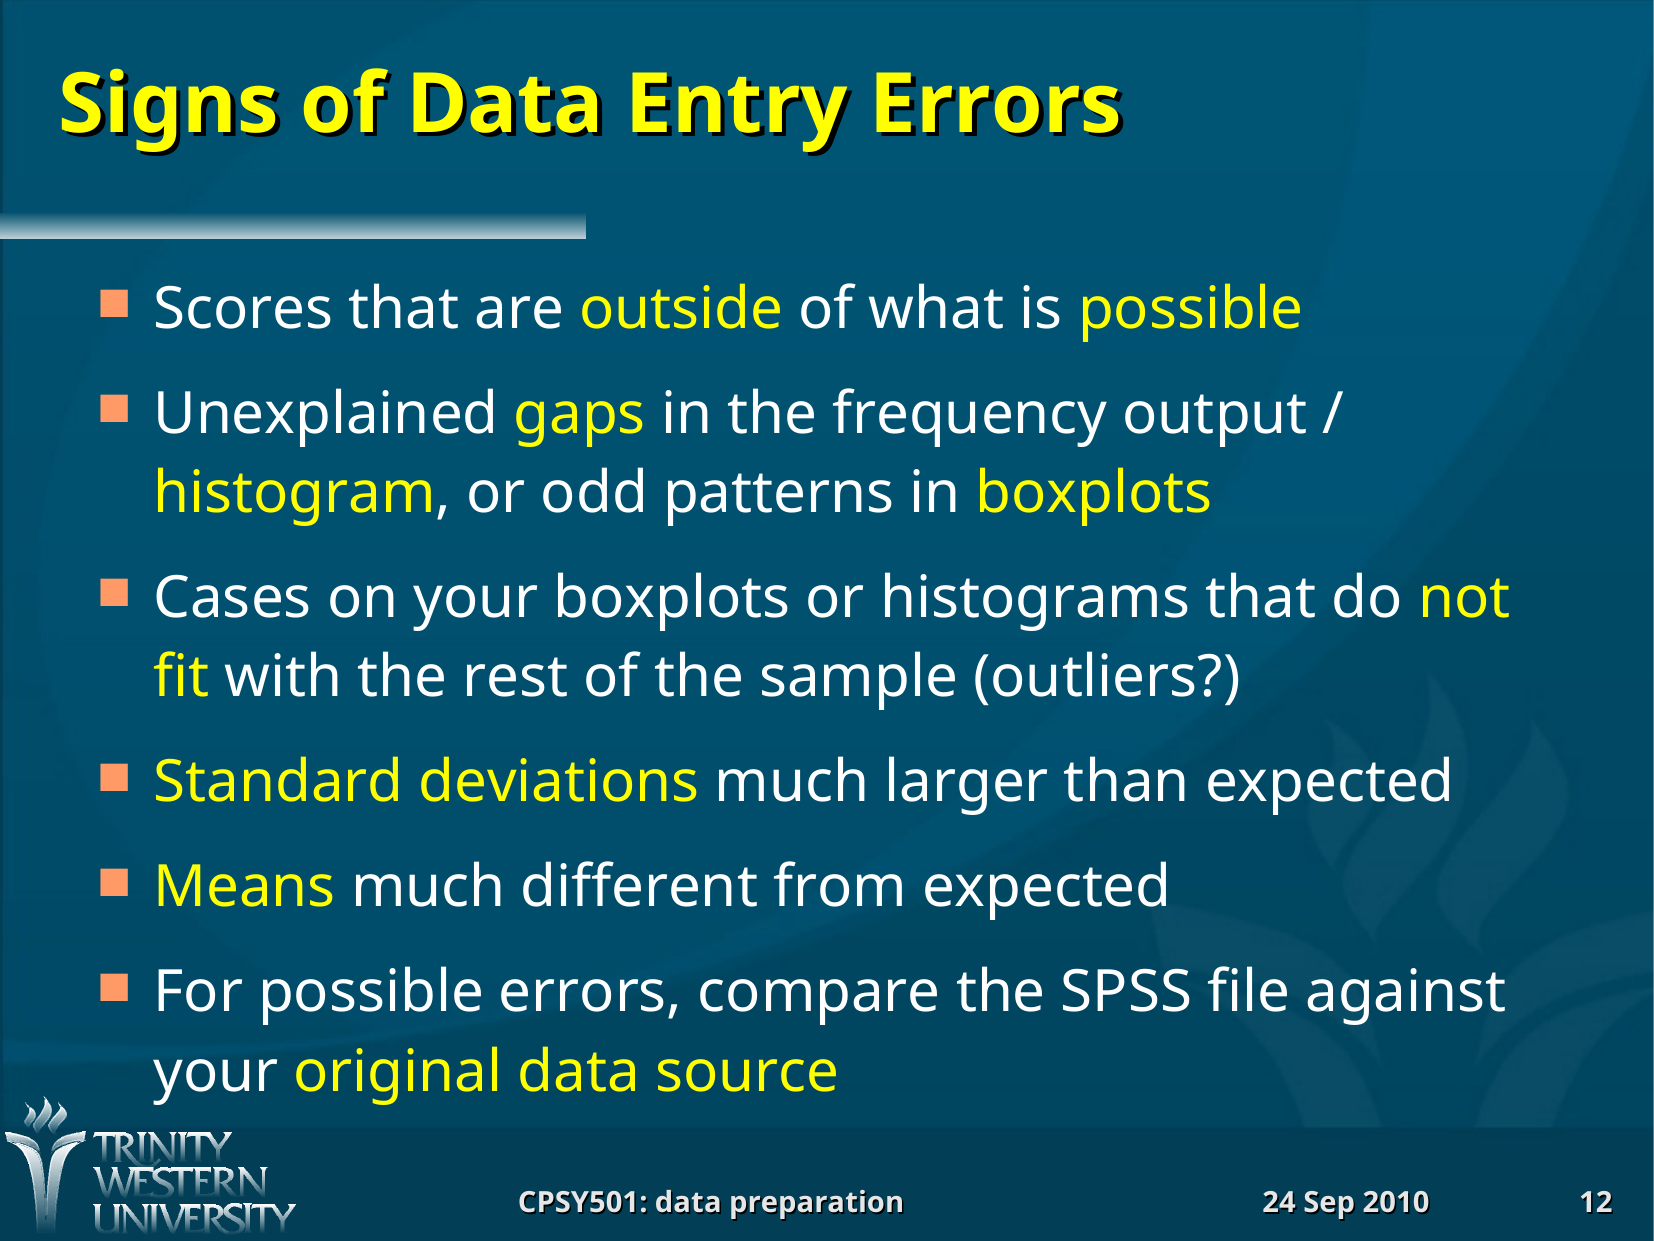

# Signs of Data Entry Errors
Scores that are outside of what is possible
Unexplained gaps in the frequency output / histogram, or odd patterns in boxplots
Cases on your boxplots or histograms that do not fit with the rest of the sample (outliers?)
Standard deviations much larger than expected
Means much different from expected
For possible errors, compare the SPSS file against your original data source
CPSY501: data preparation
24 Sep 2010
12